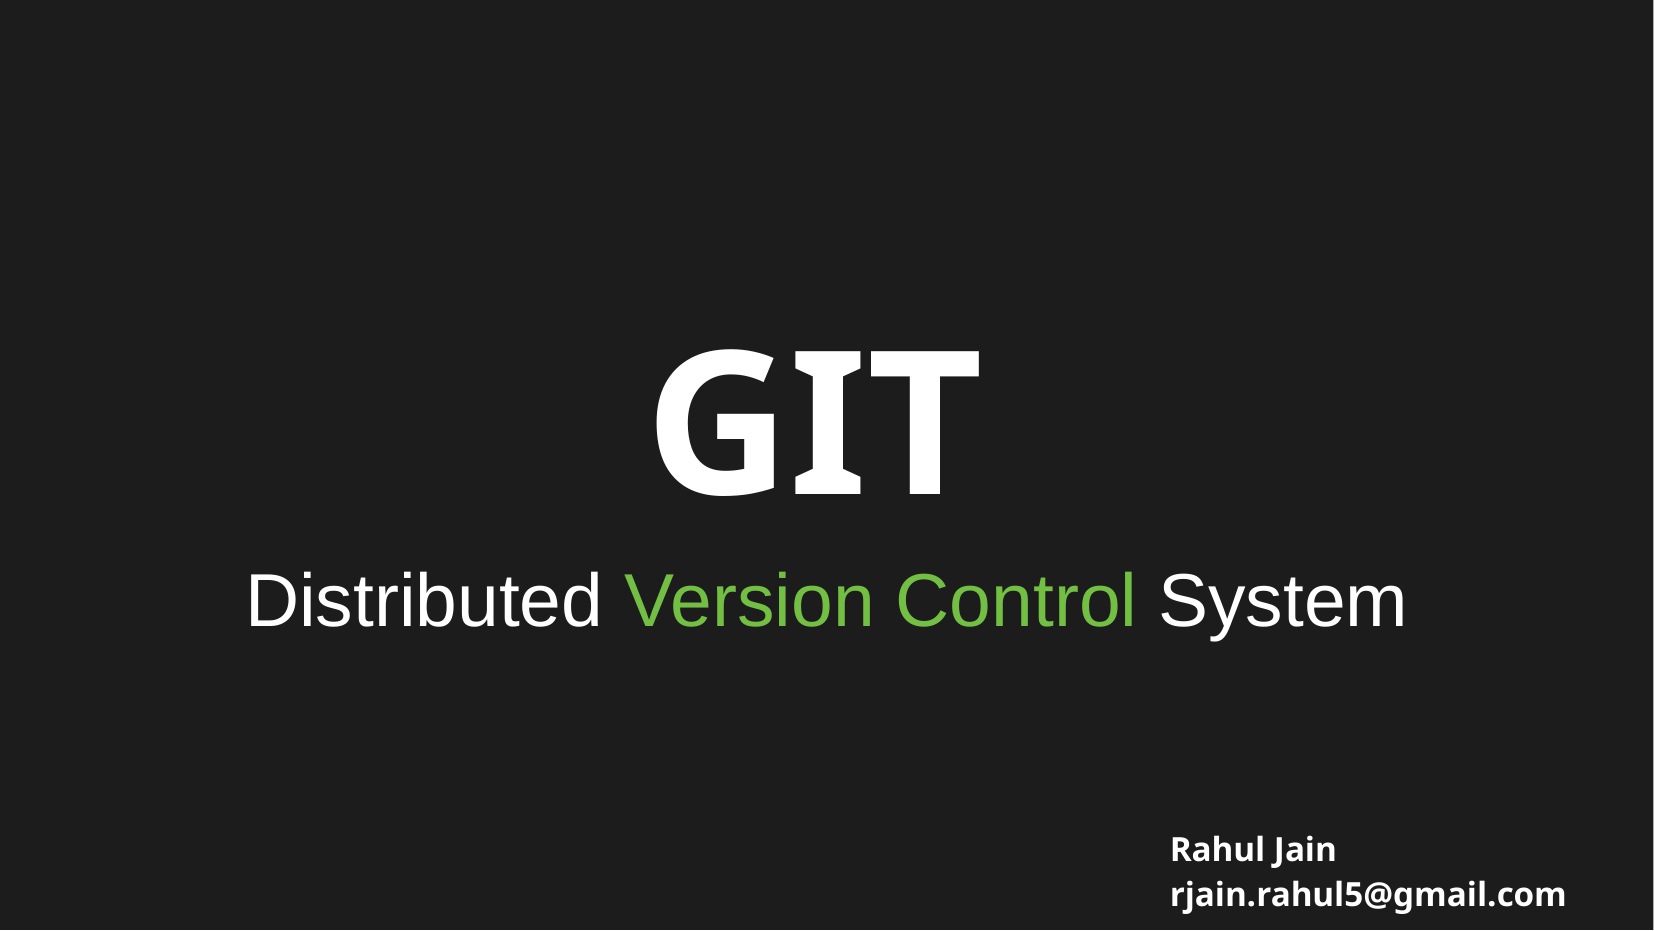

# GIT
Distributed Version Control System
Rahul Jain
rjain.rahul5@gmail.com